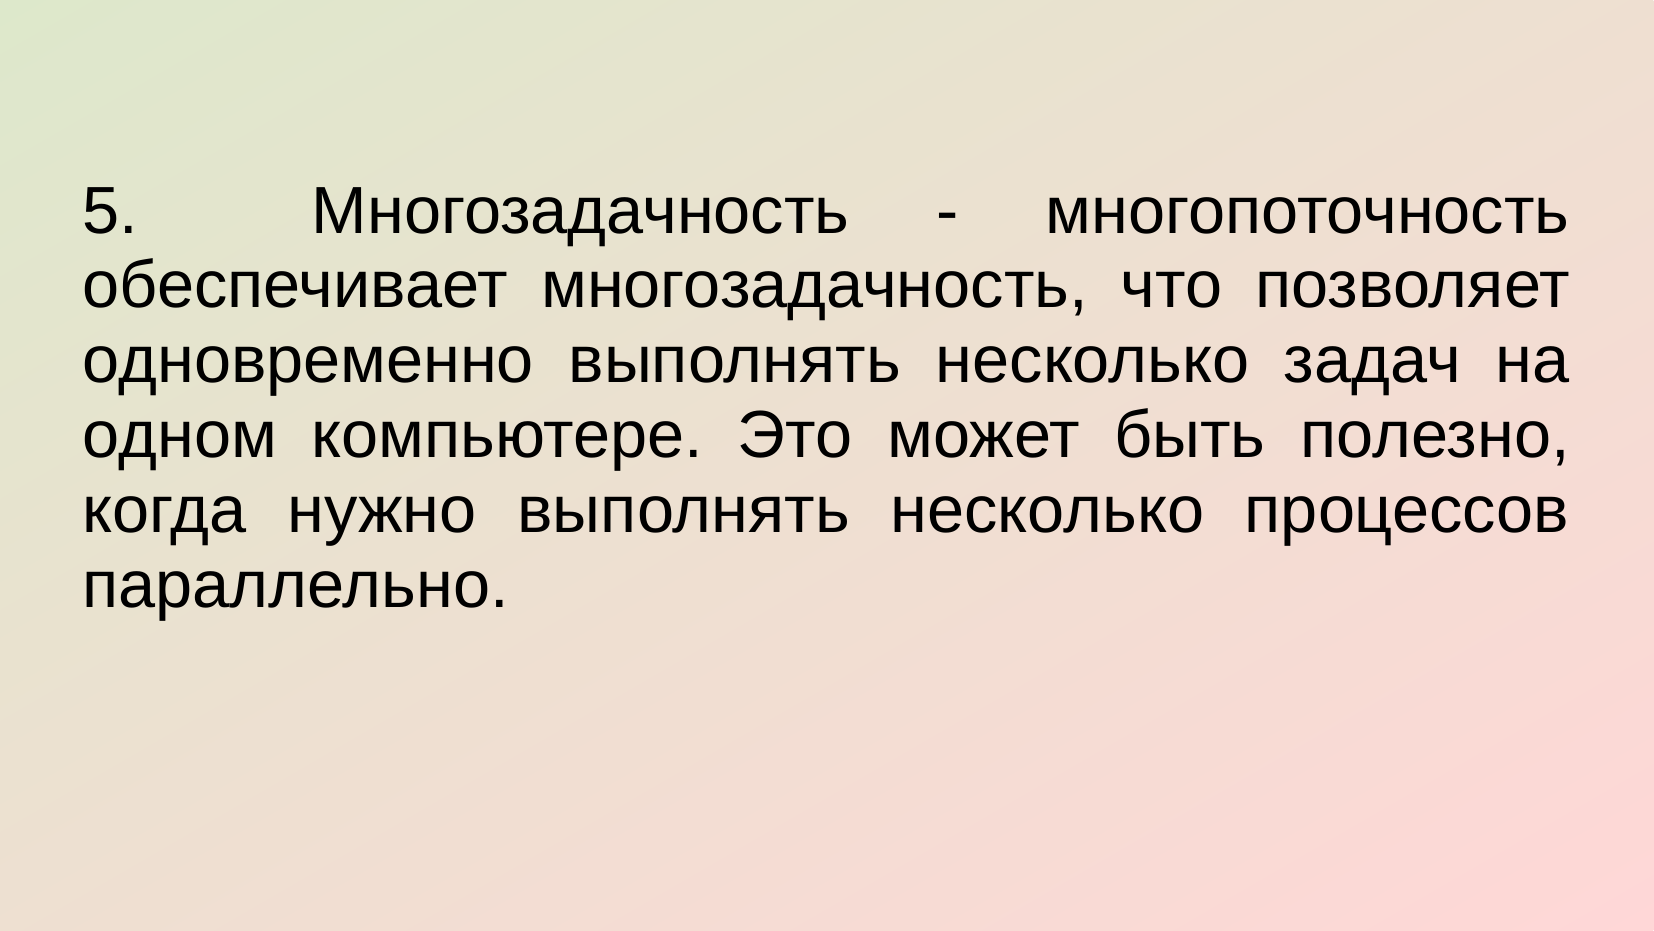

# 5. Многозадачность - многопоточность обеспечивает многозадачность, что позволяет одновременно выполнять несколько задач на одном компьютере. Это может быть полезно, когда нужно выполнять несколько процессов параллельно.